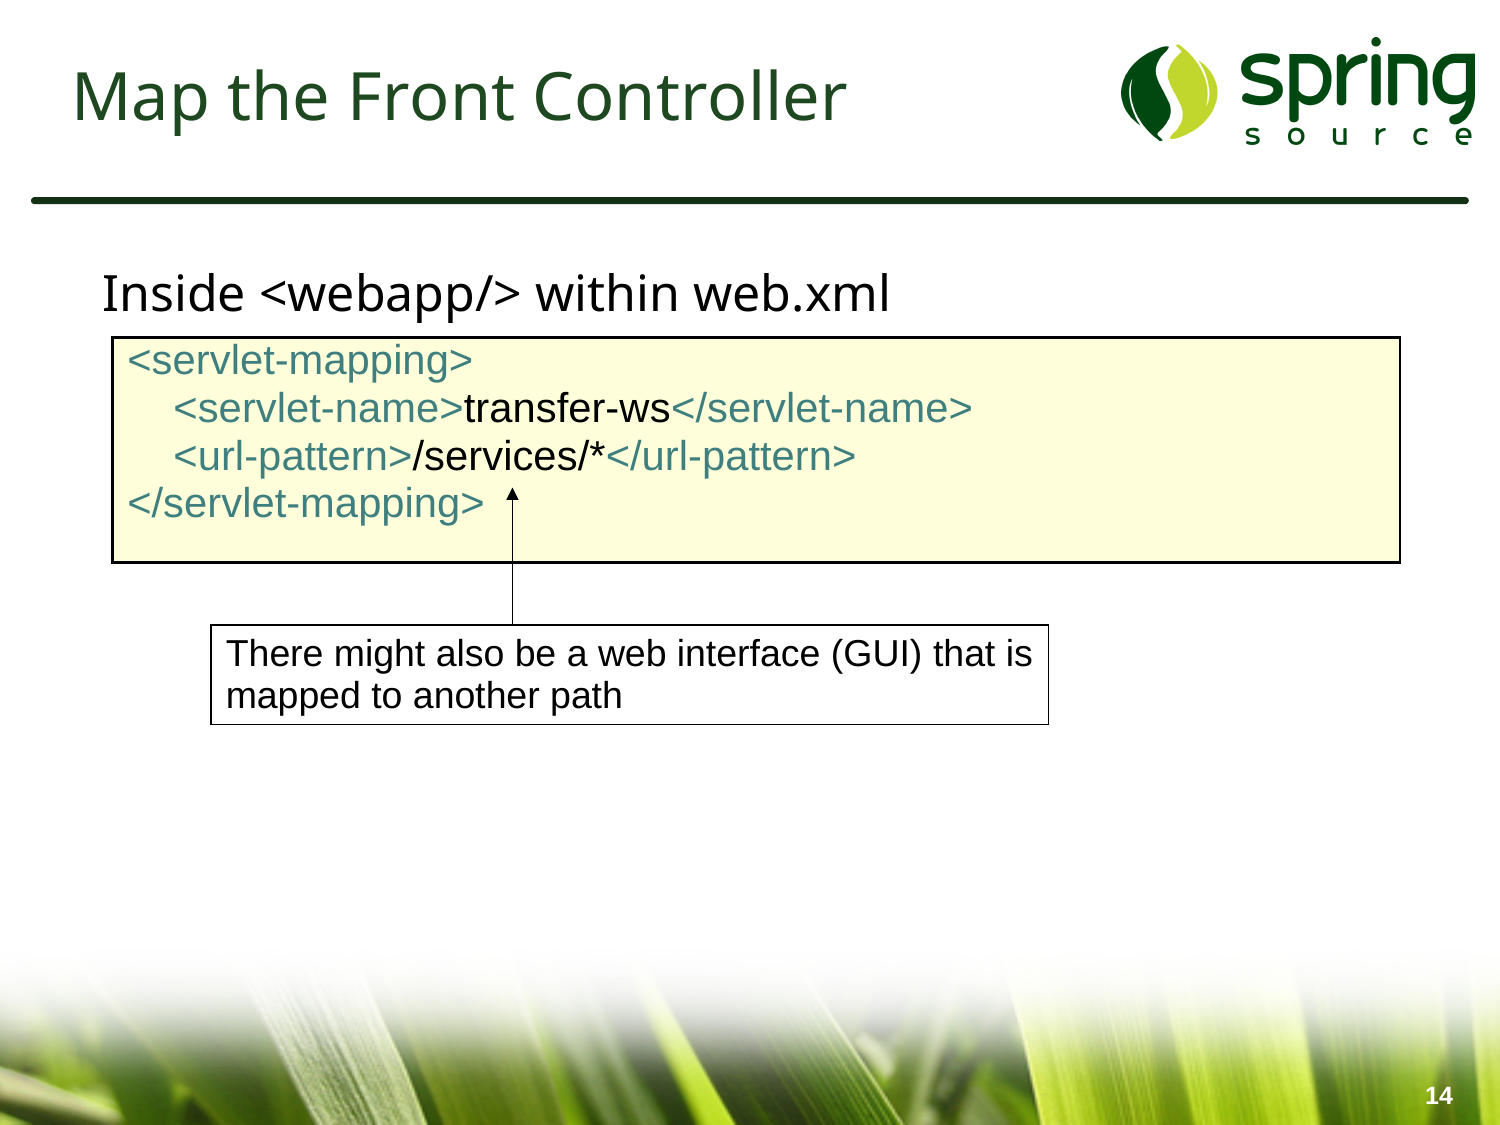

# Map the Front Controller
Inside <webapp/> within web.xml
<servlet-mapping>
 <servlet-name>transfer-ws</servlet-name>
 <url-pattern>/services/*</url-pattern>
</servlet-mapping>
There might also be a web interface (GUI) that is
mapped to another path